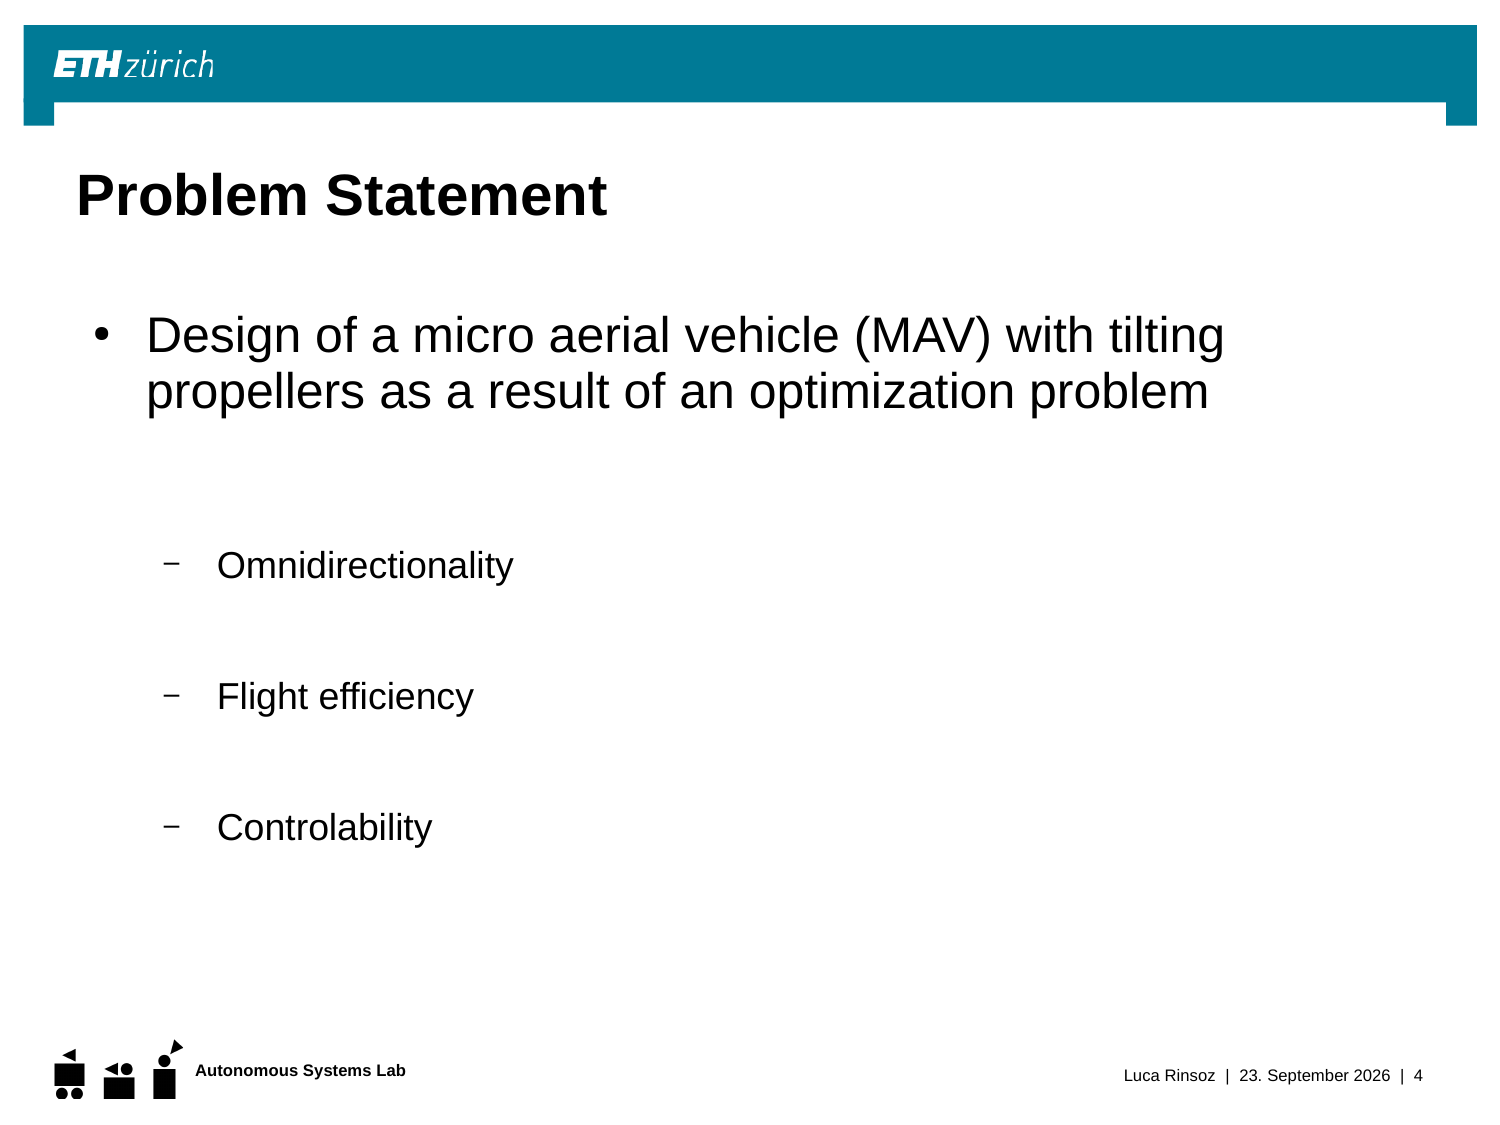

# Problem Statement
Design of a micro aerial vehicle (MAV) with tilting propellers as a result of an optimization problem
Omnidirectionality
Flight efficiency
Controlability
((Name))
4